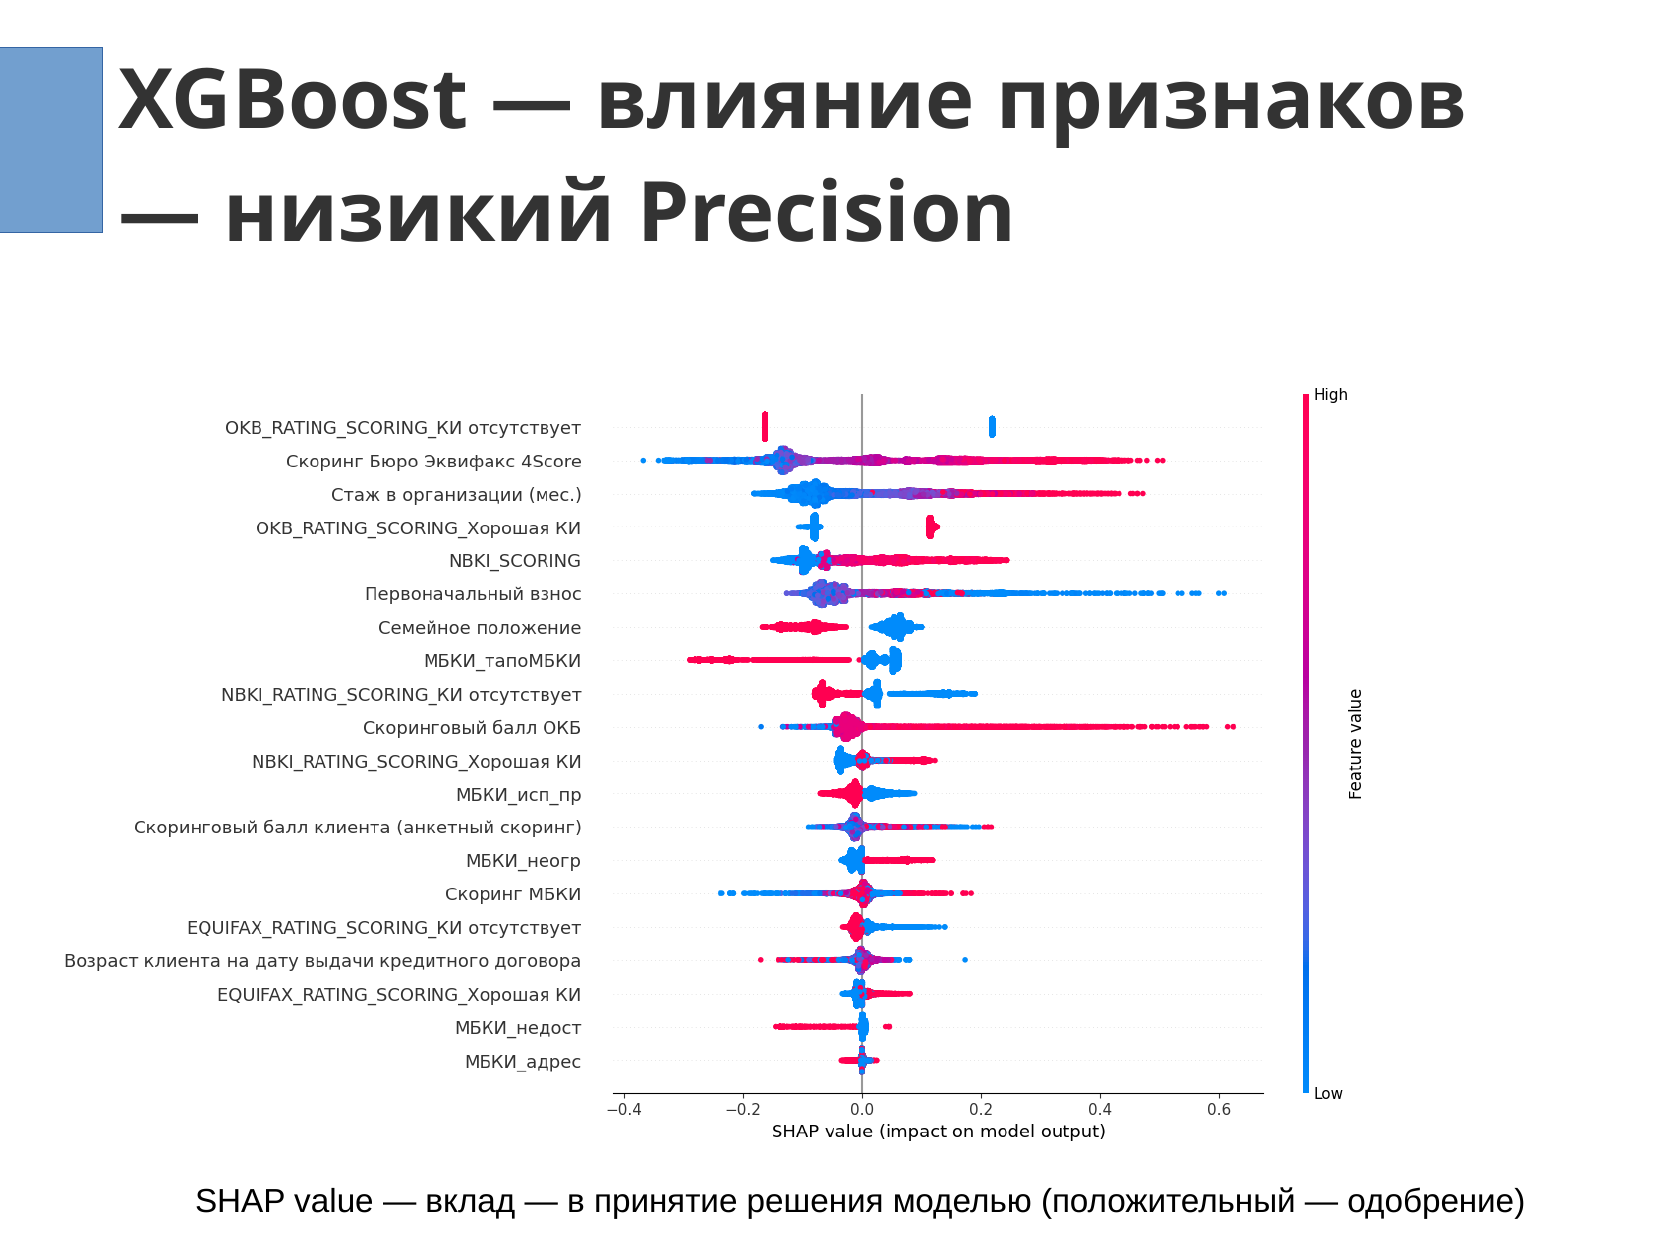

# XGBoost — влияние признаков — низикий Precision
40
SHAP value — вклад — в принятие решения моделью (положительный — одобрение)